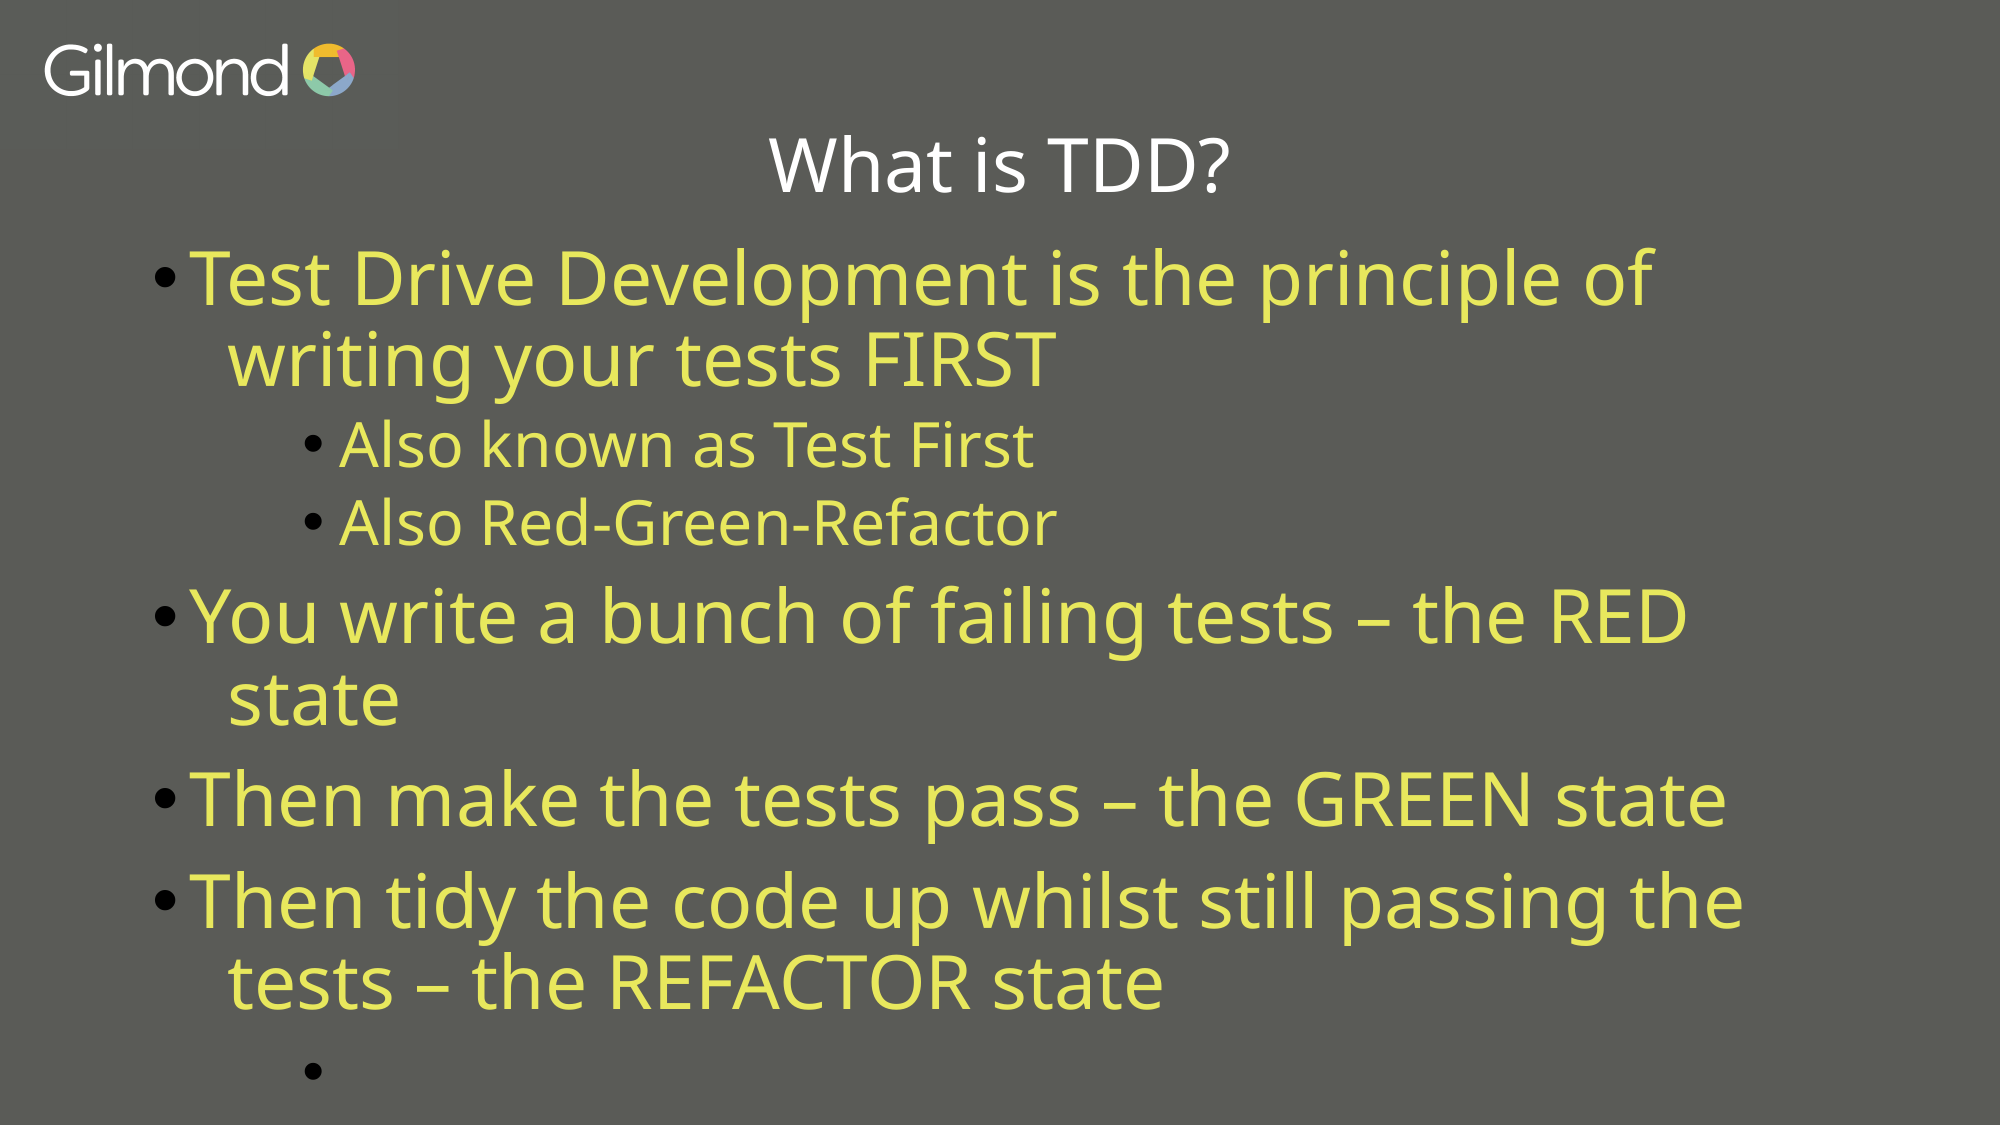

# What is TDD?
Test Drive Development is the principle of writing your tests FIRST
Also known as Test First
Also Red-Green-Refactor
You write a bunch of failing tests – the RED state
Then make the tests pass – the GREEN state
Then tidy the code up whilst still passing the tests – the REFACTOR state